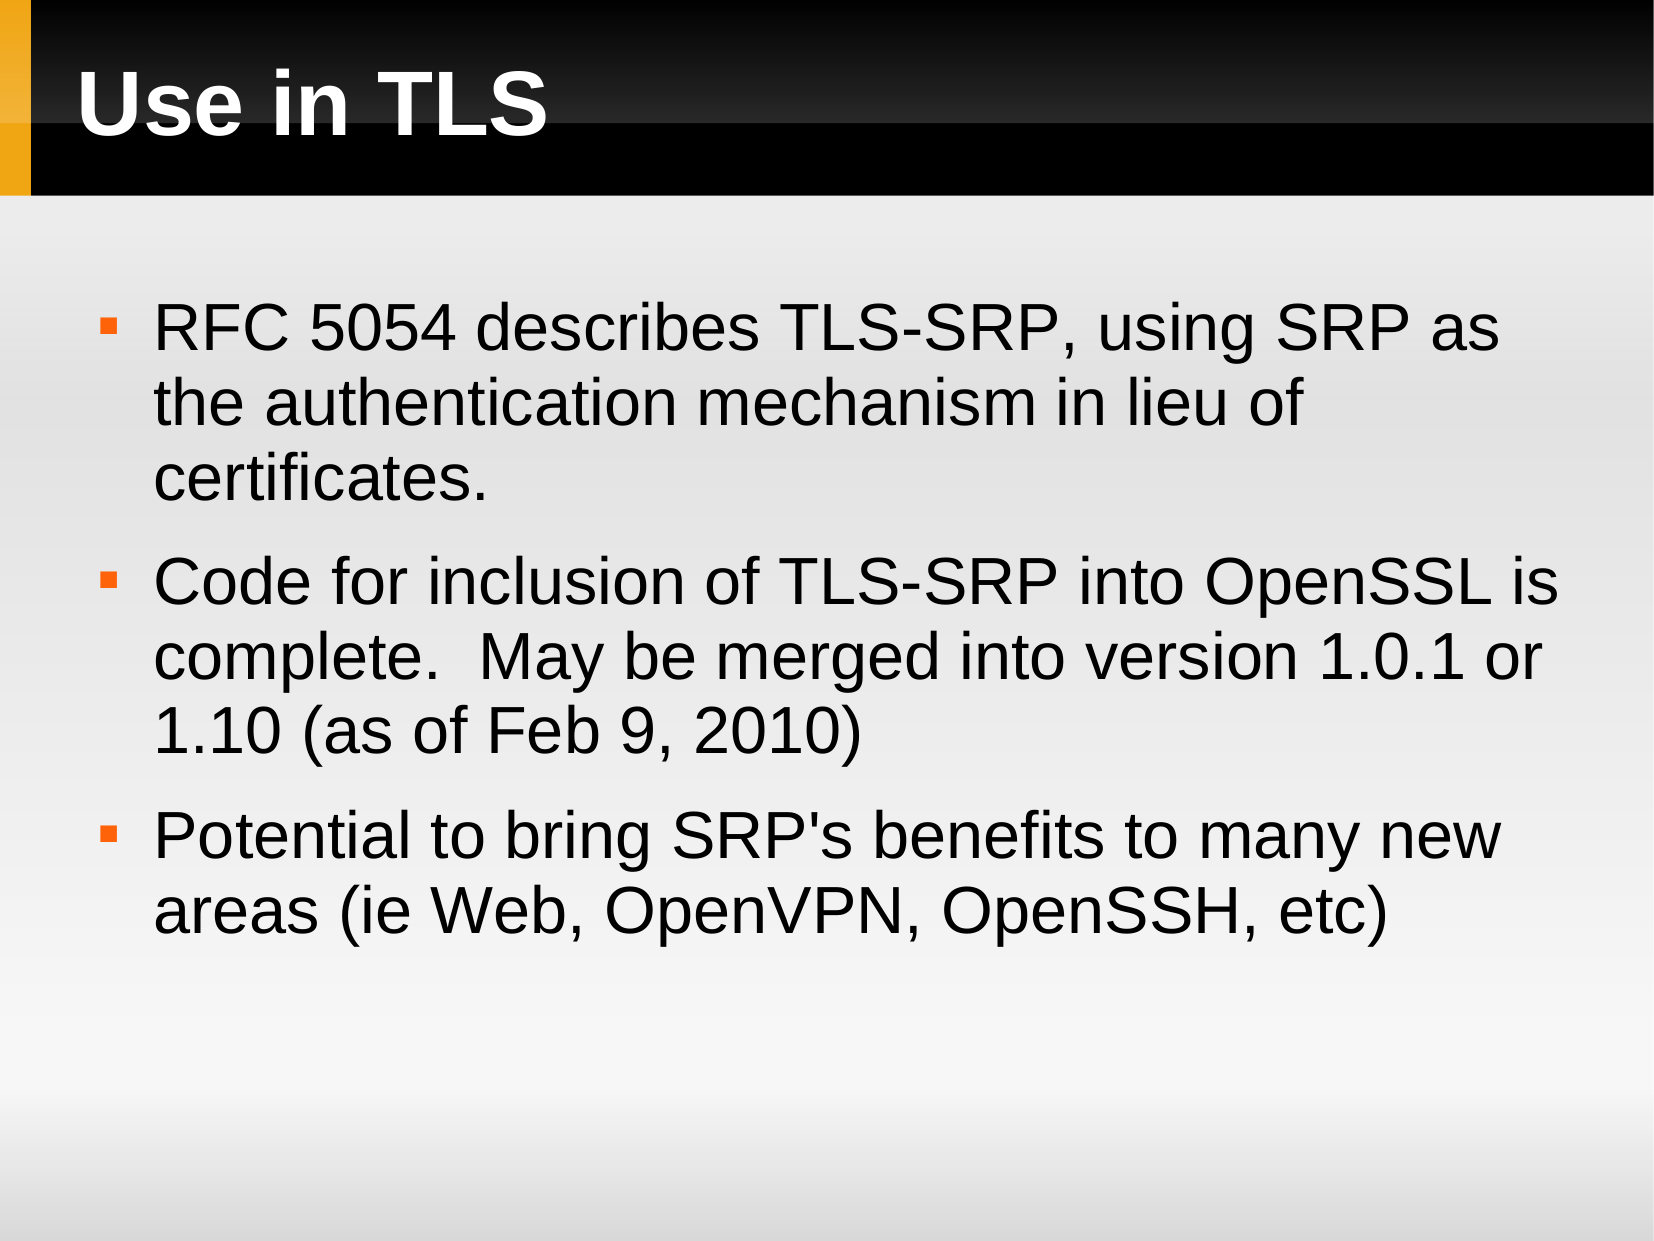

# Use in TLS
RFC 5054 describes TLS-SRP, using SRP as the authentication mechanism in lieu of certificates.
Code for inclusion of TLS-SRP into OpenSSL is complete. May be merged into version 1.0.1 or 1.10 (as of Feb 9, 2010)
Potential to bring SRP's benefits to many new areas (ie Web, OpenVPN, OpenSSH, etc)